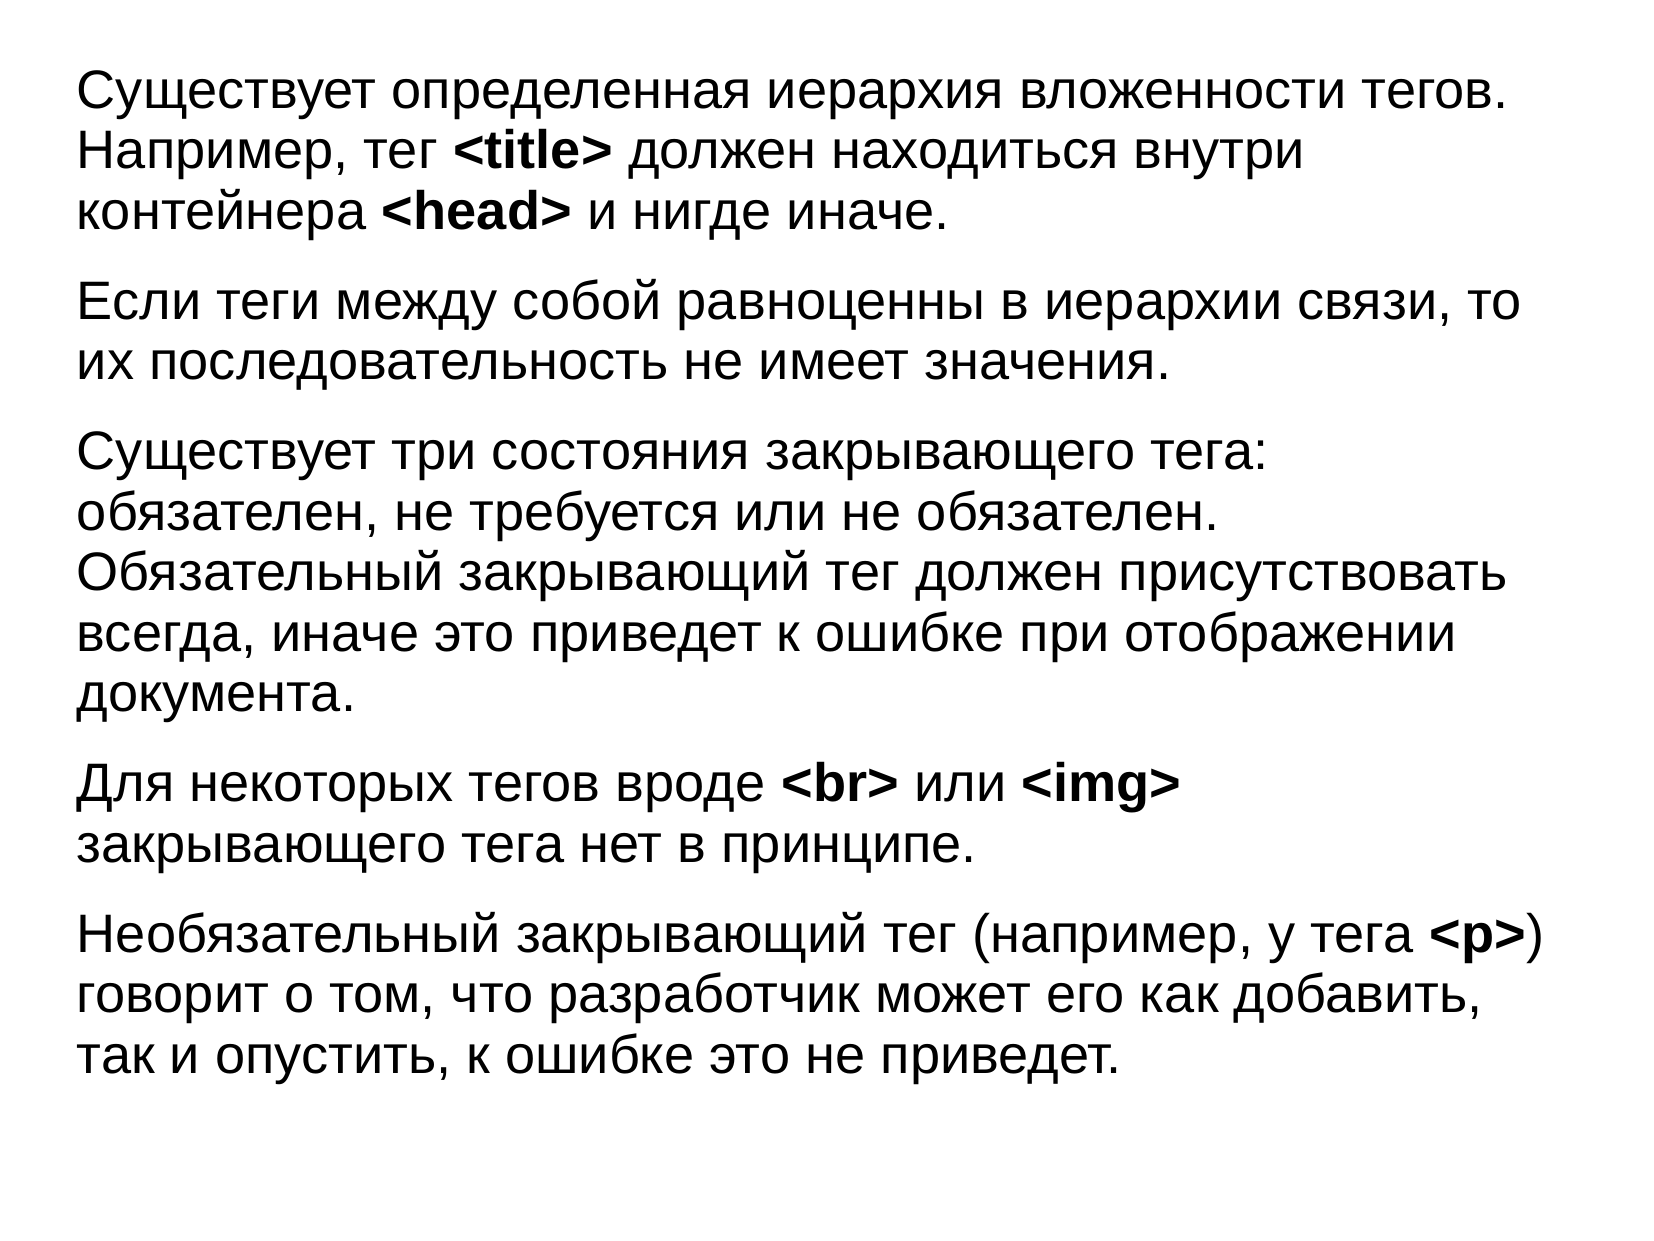

# Существует определенная иерархия вложенности тегов. Например, тег <title> должен находиться внутри контейнера <head> и нигде иначе.
Если теги между собой равноценны в иерархии связи, то их последовательность не имеет значения.
Существует три состояния закрывающего тега: обязателен, не требуется или не обязателен. Обязательный закрывающий тег должен присутствовать всегда, иначе это приведет к ошибке при отображении документа.
Для некоторых тегов вроде <br> или <img> закрывающего тега нет в принципе.
Необязательный закрывающий тег (например, у тега <p>) говорит о том, что разработчик может его как добавить, так и опустить, к ошибке это не приведет.